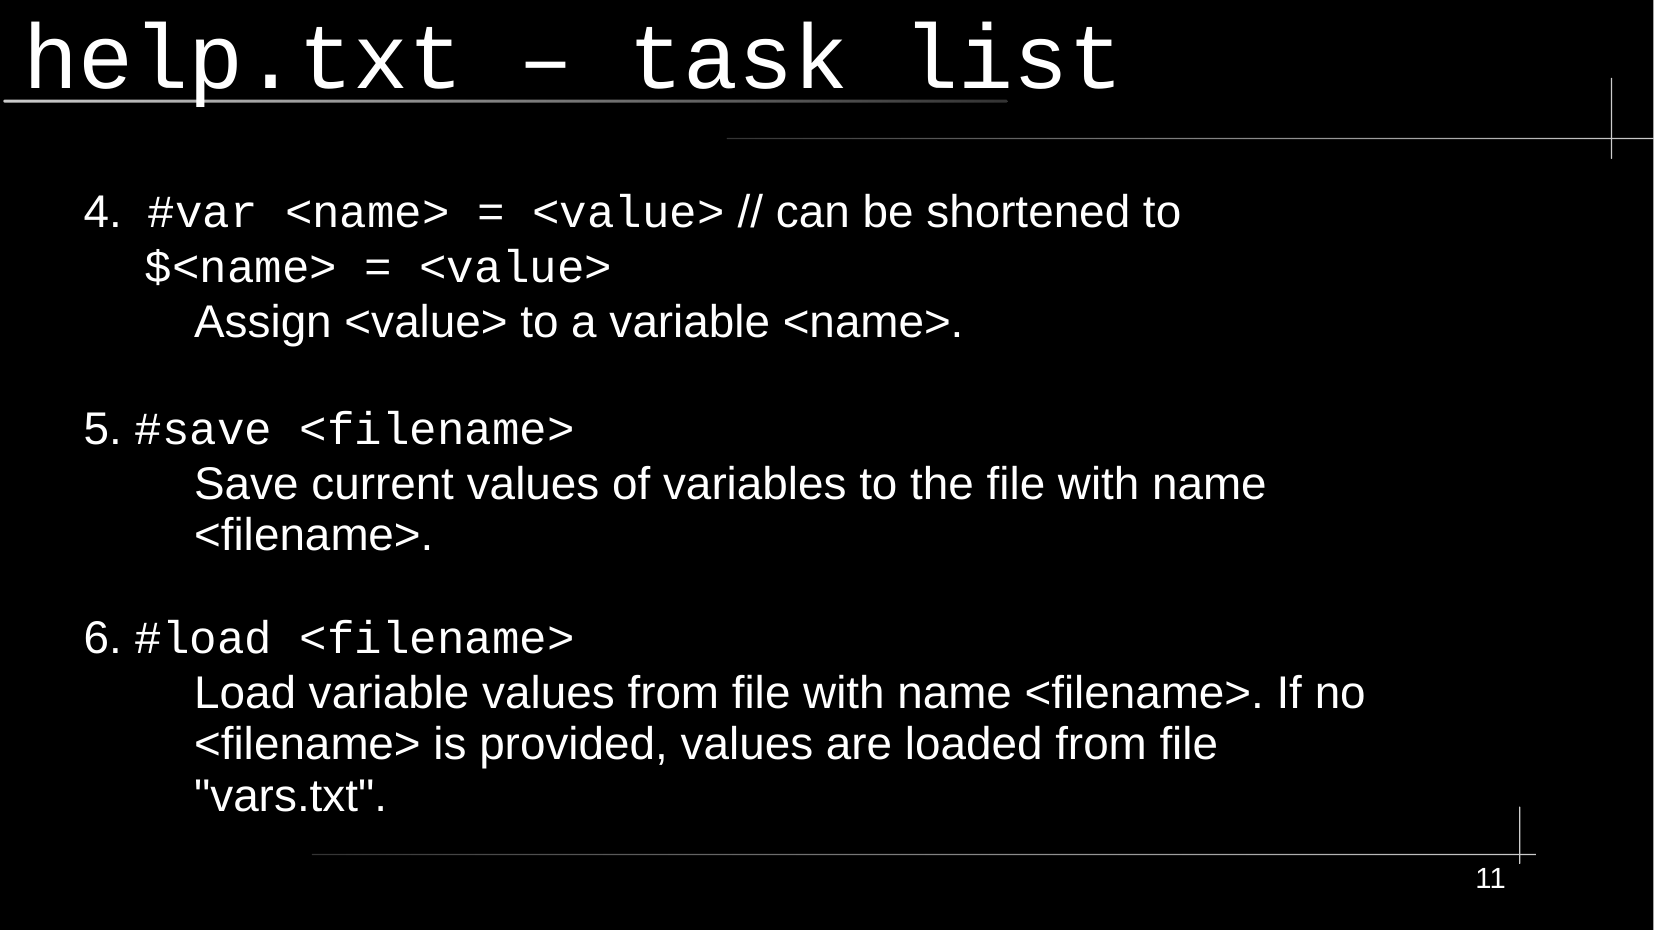

# help.txt – task list
 #var <name> = <value> // can be shortened to
 $<name> = <value>
	Assign <value> to a variable <name>.
 #save <filename>
	Save current values of variables to the file with name 			<filename>.
 #load <filename>
	Load variable values from file with name <filename>. If no 		<filename> is provided, values are loaded from file 				"vars.txt".
11